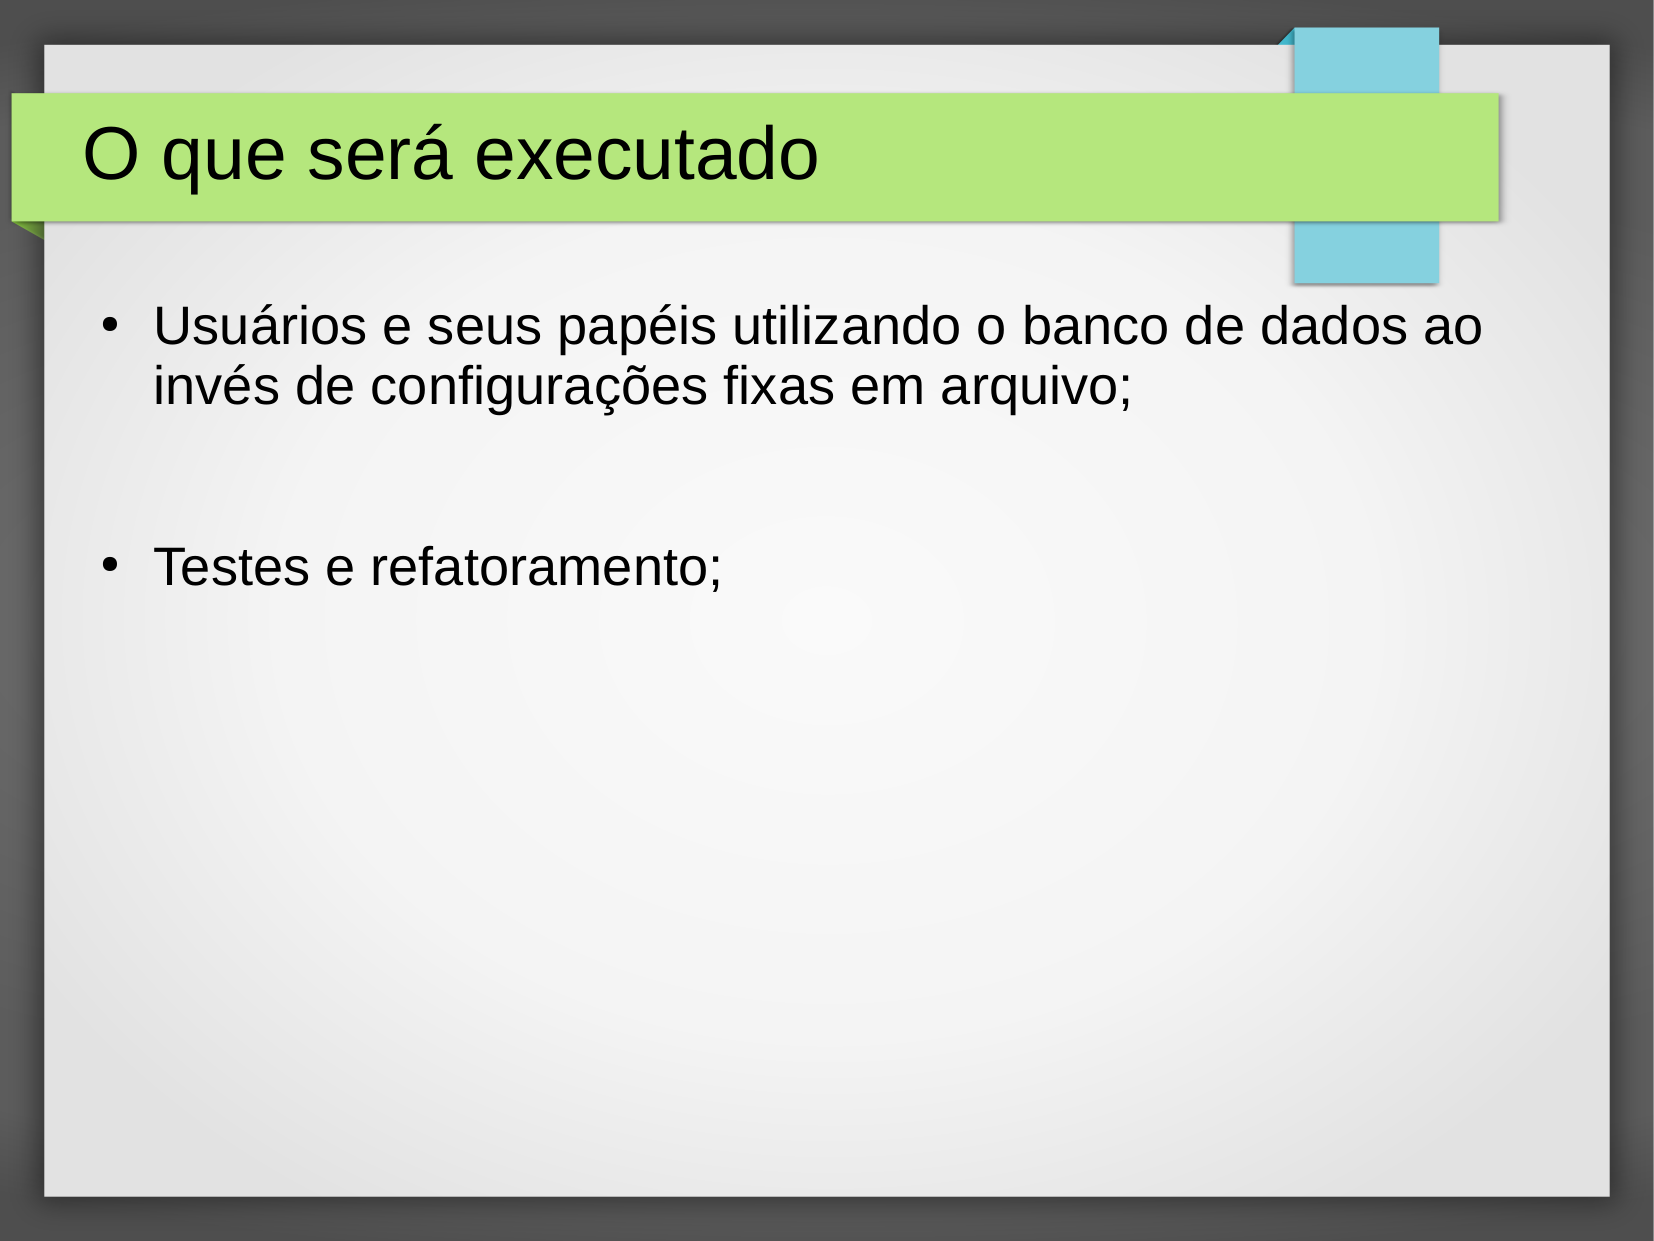

# O que será executado
Usuários e seus papéis utilizando o banco de dados ao invés de configurações fixas em arquivo;
Testes e refatoramento;